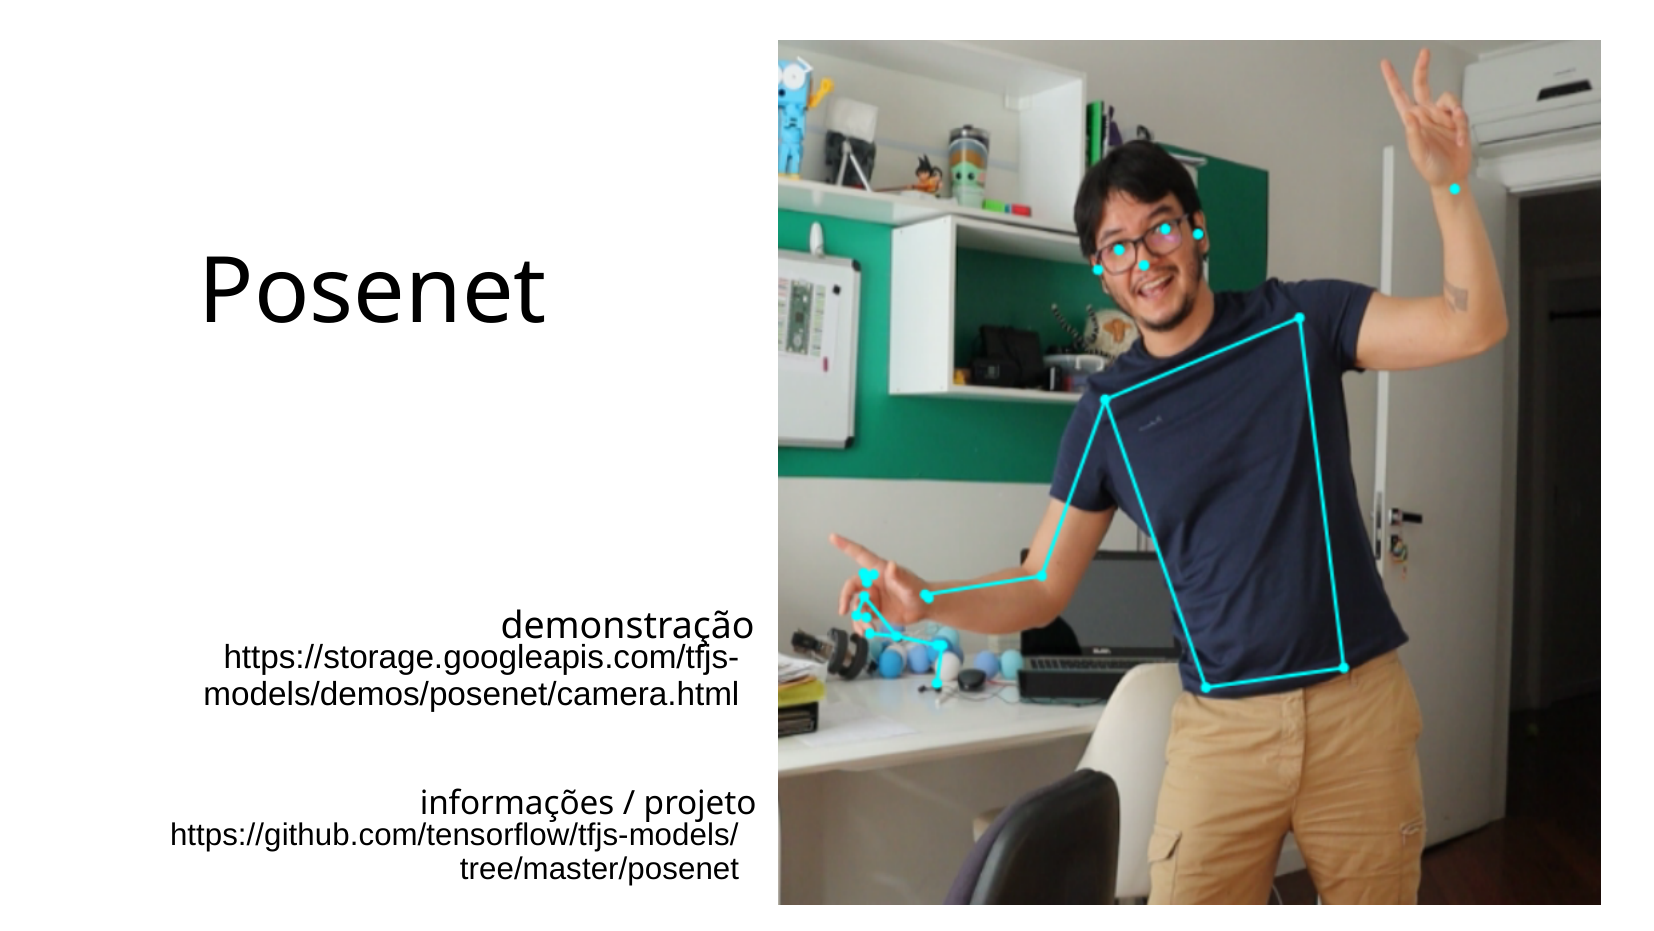

# Posenet
demonstração
https://storage.googleapis.com/tfjs-models/demos/posenet/camera.html
informações / projeto
https://github.com/tensorflow/tfjs-models/tree/master/posenet